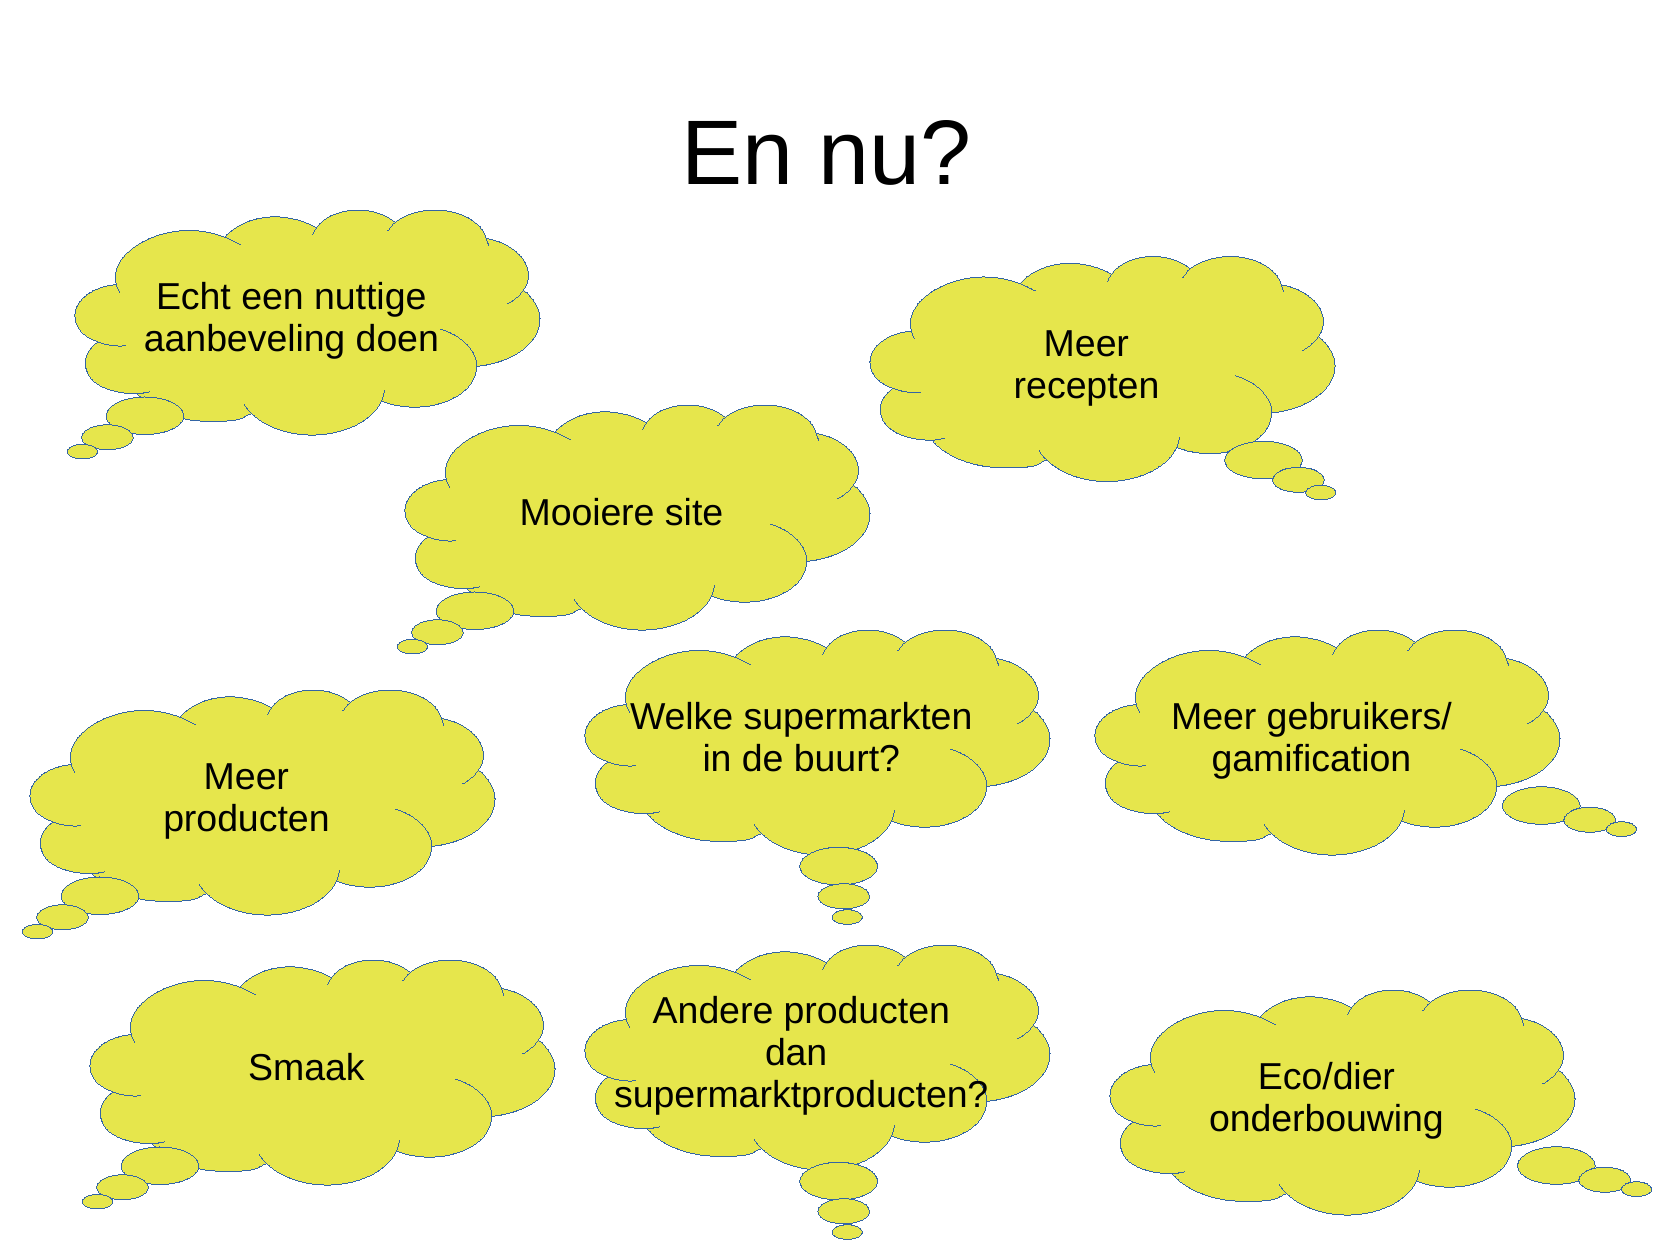

# En nu?
Echt een nuttige
aanbeveling doen
Meer
recepten
Mooiere site
Welke supermarkten
in de buurt?
Meer gebruikers/
gamification
Meer
producten
Andere producten
dan
supermarktproducten?
Smaak
Eco/dier
onderbouwing